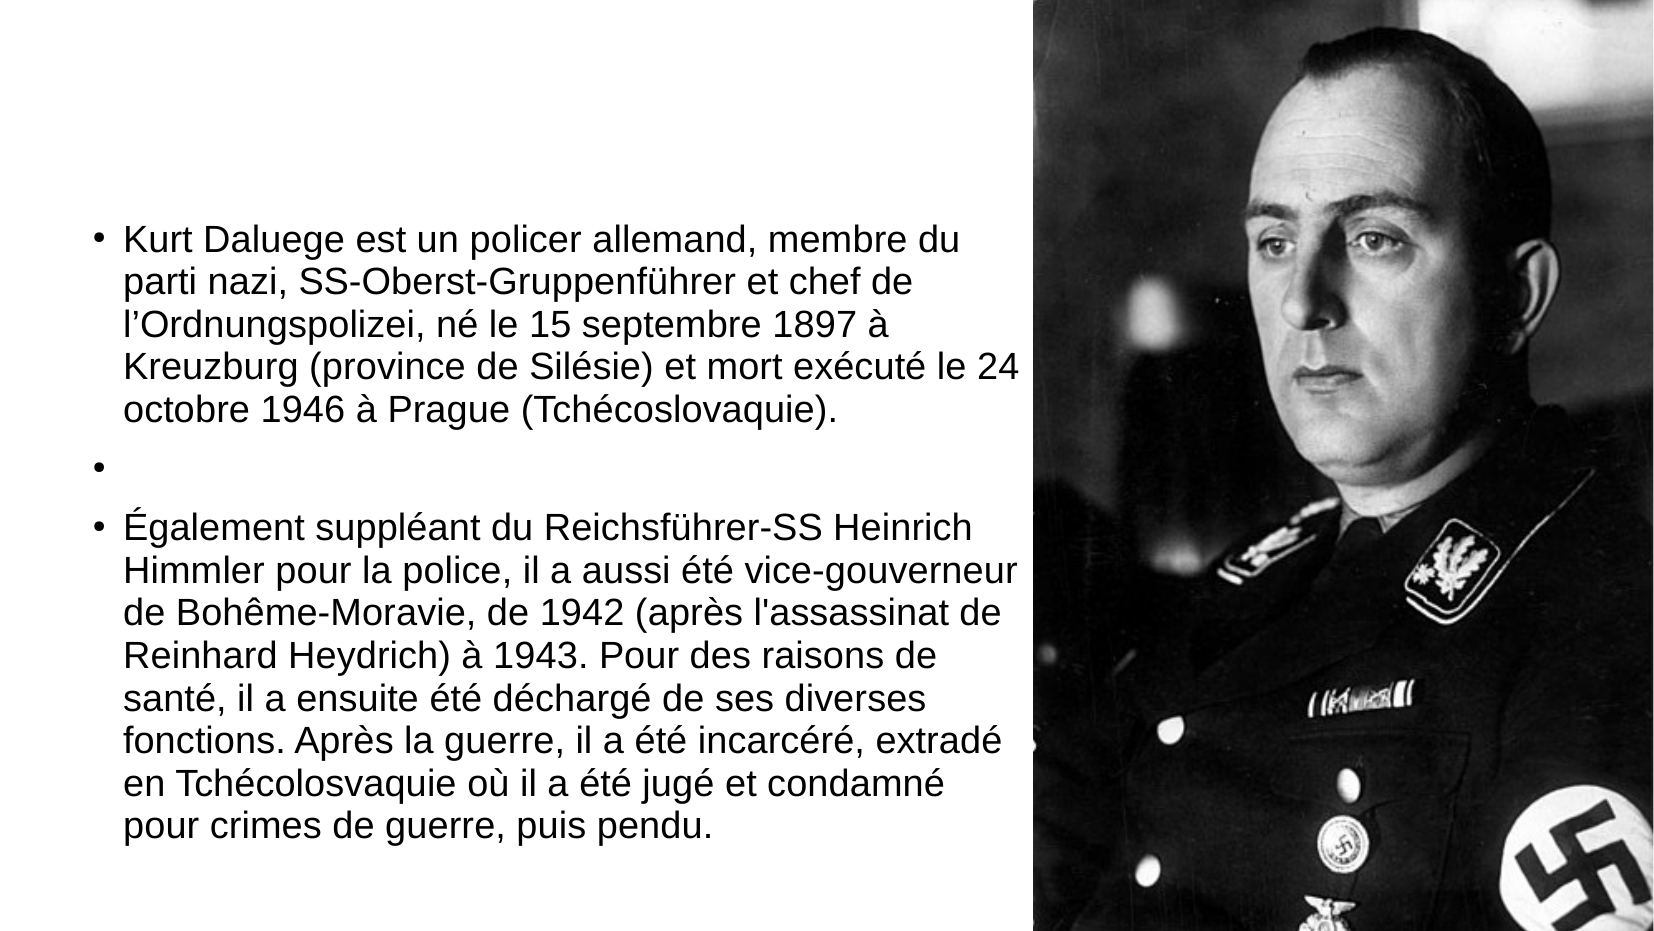

#
Kurt Daluege est un policer allemand, membre du parti nazi, SS-Oberst-Gruppenführer et chef de l’Ordnungspolizei, né le 15 septembre 1897 à Kreuzburg (province de Silésie) et mort exécuté le 24 octobre 1946 à Prague (Tchécoslovaquie).
Également suppléant du Reichsführer-SS Heinrich Himmler pour la police, il a aussi été vice-gouverneur de Bohême-Moravie, de 1942 (après l'assassinat de Reinhard Heydrich) à 1943. Pour des raisons de santé, il a ensuite été déchargé de ses diverses fonctions. Après la guerre, il a été incarcéré, extradé en Tchécolosvaquie où il a été jugé et condamné pour crimes de guerre, puis pendu.